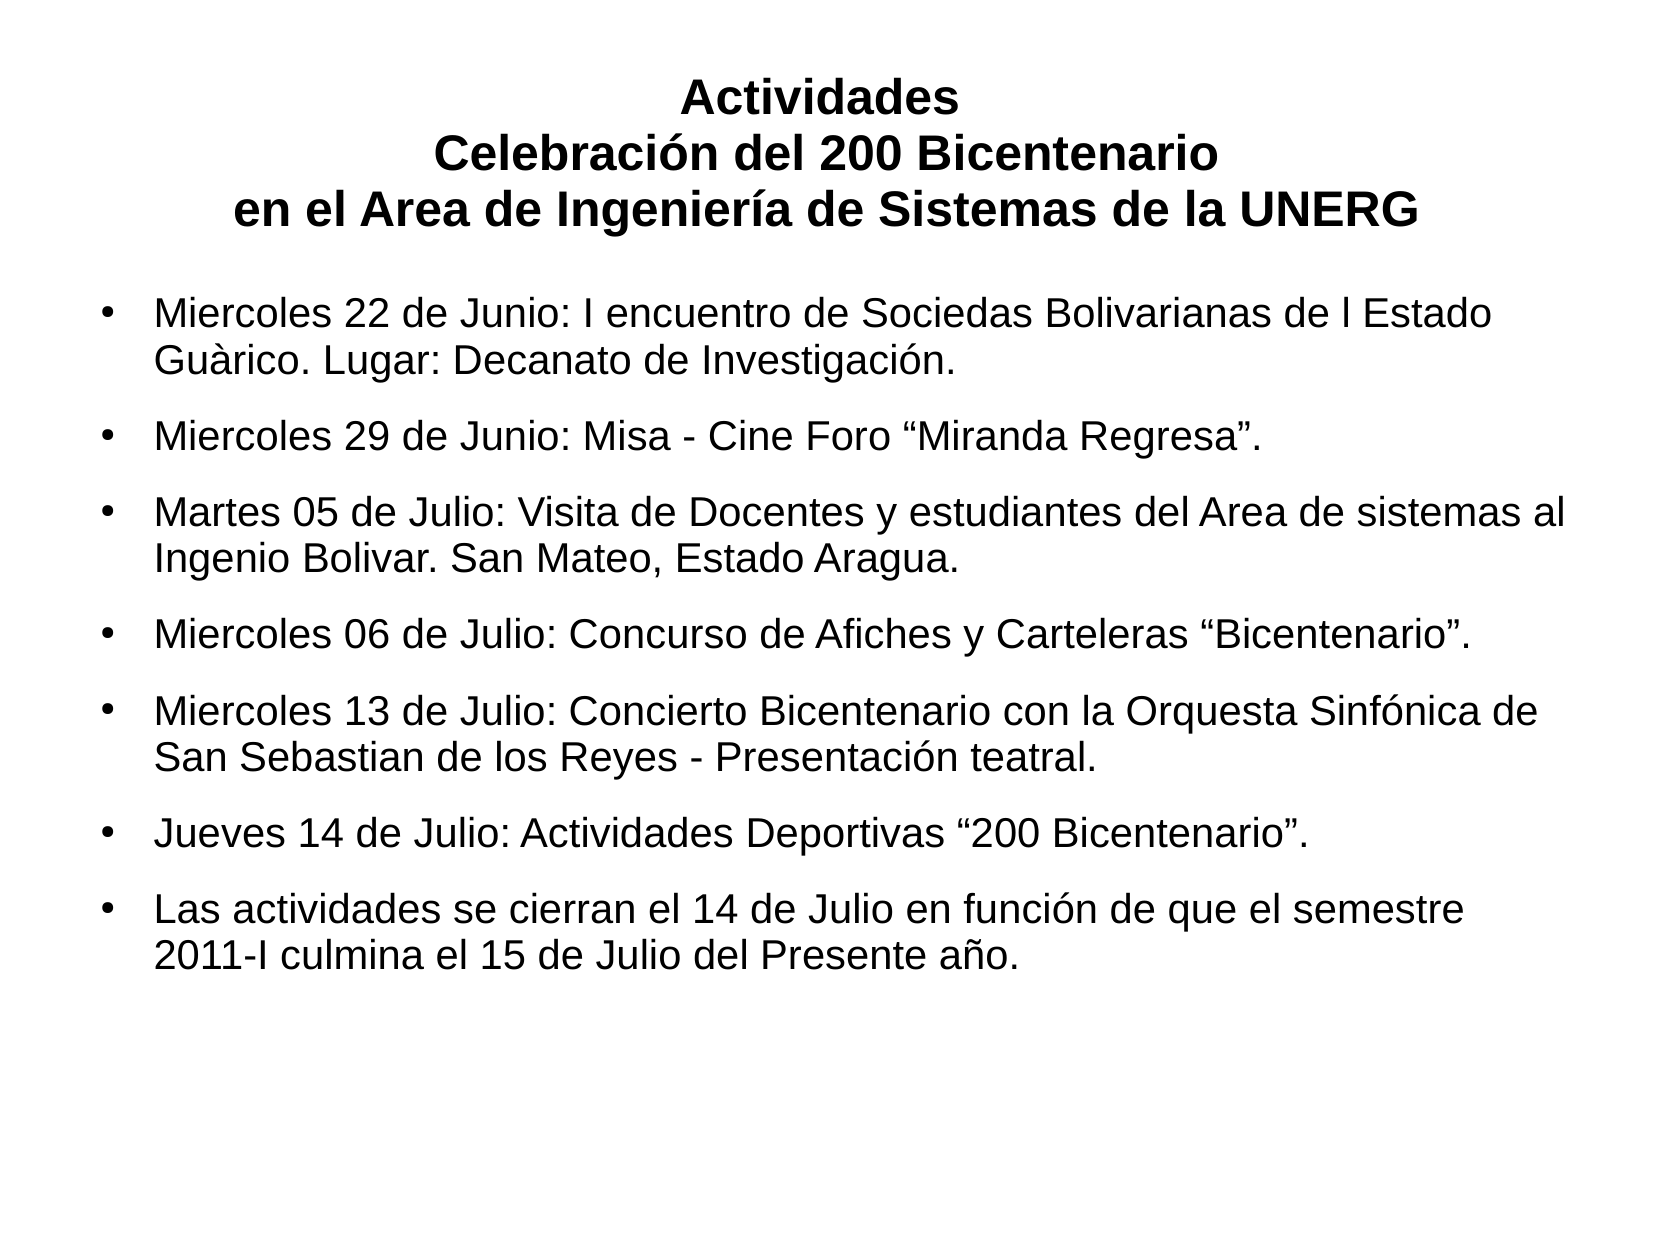

# Actividades Celebración del 200 Bicentenario en el Area de Ingeniería de Sistemas de la UNERG
Miercoles 22 de Junio: I encuentro de Sociedas Bolivarianas de l Estado Guàrico. Lugar: Decanato de Investigación.
Miercoles 29 de Junio: Misa - Cine Foro “Miranda Regresa”.
Martes 05 de Julio: Visita de Docentes y estudiantes del Area de sistemas al Ingenio Bolivar. San Mateo, Estado Aragua.
Miercoles 06 de Julio: Concurso de Afiches y Carteleras “Bicentenario”.
Miercoles 13 de Julio: Concierto Bicentenario con la Orquesta Sinfónica de San Sebastian de los Reyes - Presentación teatral.
Jueves 14 de Julio: Actividades Deportivas “200 Bicentenario”.
Las actividades se cierran el 14 de Julio en función de que el semestre 2011-I culmina el 15 de Julio del Presente año.